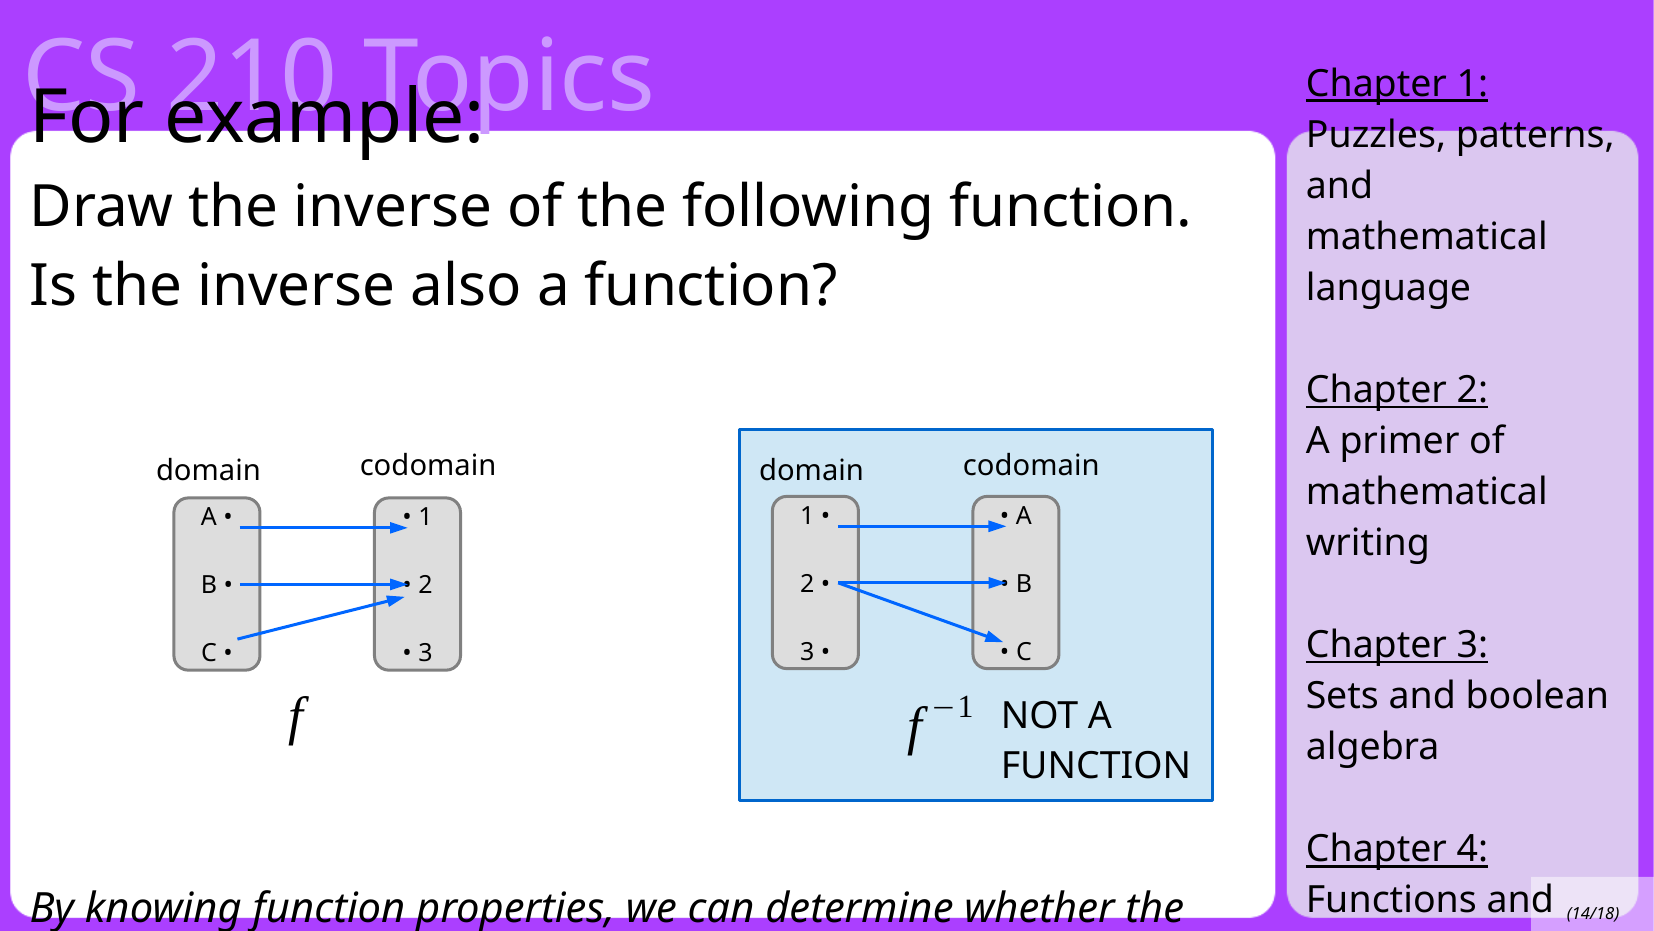

# CS 210 Topics
Chapter 1:
Puzzles, patterns, and mathematical language
Chapter 2:
A primer of mathematical writing
Chapter 3:
Sets and boolean algebra
Chapter 4: Functions and relations
For example:
Draw the inverse of the following function. Is the inverse also a function?
By knowing function properties, we can determine whether the inverse of a function is also a function… or not.
codomain
codomain
domain
domain
1 •
2 •
3 •
• A
• B
• C
A •
B •
C •
• 1
• 2
• 3
NOT A FUNCTION